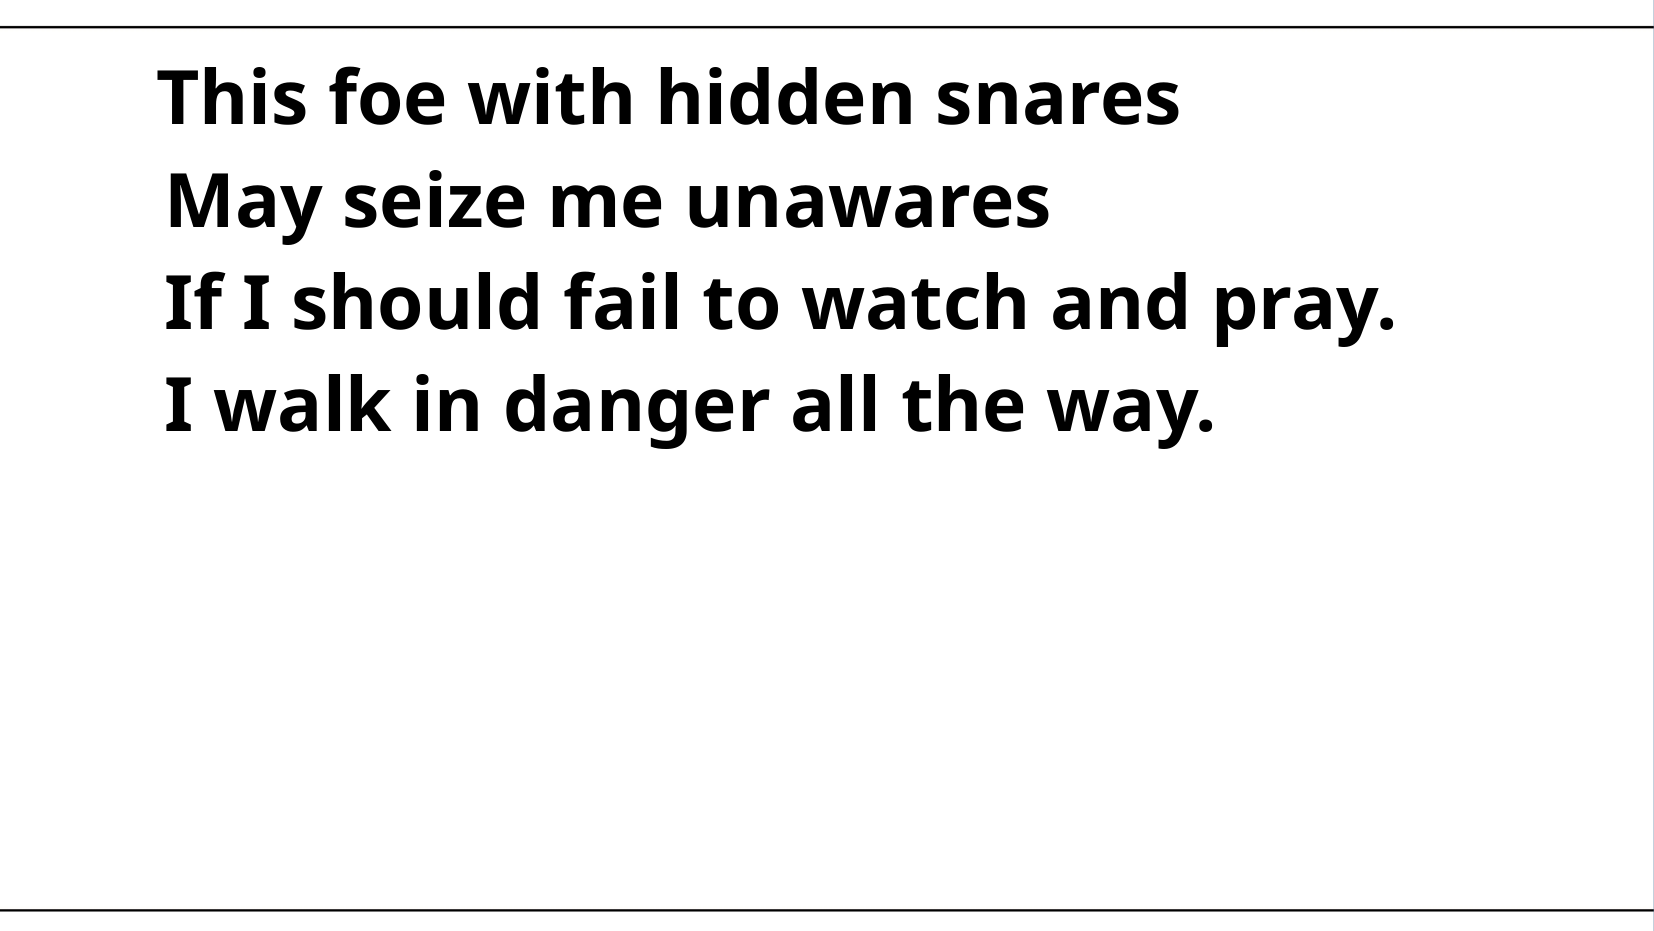

This foe with hidden snares
 May seize me unawares
 If I should fail to watch and pray.
 I walk in danger all the way.